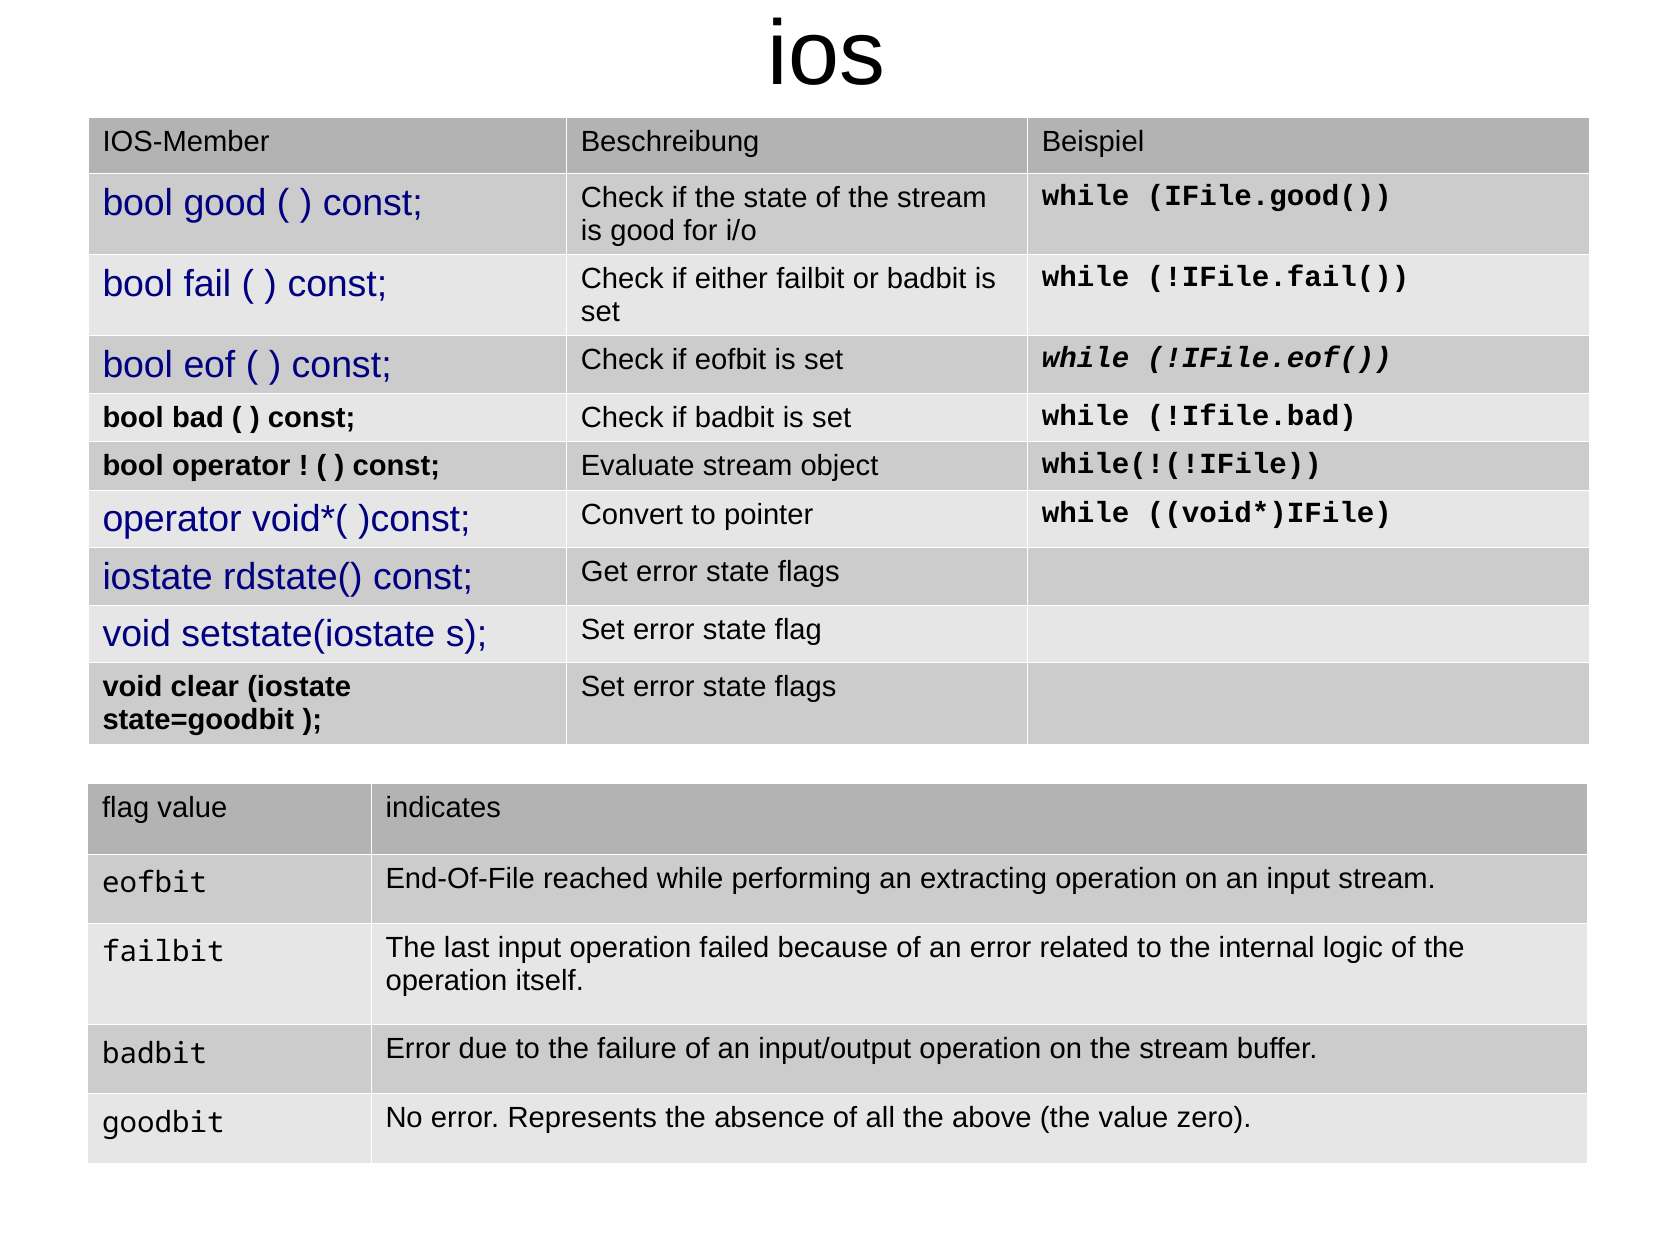

# ios
| IOS-Member | Beschreibung | Beispiel |
| --- | --- | --- |
| bool good ( ) const; | Check if the state of the stream is good for i/o | while (IFile.good()) |
| bool fail ( ) const; | Check if either failbit or badbit is set | while (!IFile.fail()) |
| bool eof ( ) const; | Check if eofbit is set | while (!IFile.eof()) |
| bool bad ( ) const; | Check if badbit is set | while (!Ifile.bad) |
| bool operator ! ( ) const; | Evaluate stream object | while(!(!IFile)) |
| operator void\*( )const; | Convert to pointer | while ((void\*)IFile) |
| iostate rdstate() const; | Get error state flags | |
| void setstate(iostate s); | Set error state flag | |
| void clear (iostate state=goodbit ); | Set error state flags | |
| flag value | indicates |
| --- | --- |
| eofbit | End-Of-File reached while performing an extracting operation on an input stream. |
| failbit | The last input operation failed because of an error related to the internal logic of the operation itself. |
| badbit | Error due to the failure of an input/output operation on the stream buffer. |
| goodbit | No error. Represents the absence of all the above (the value zero). |
5